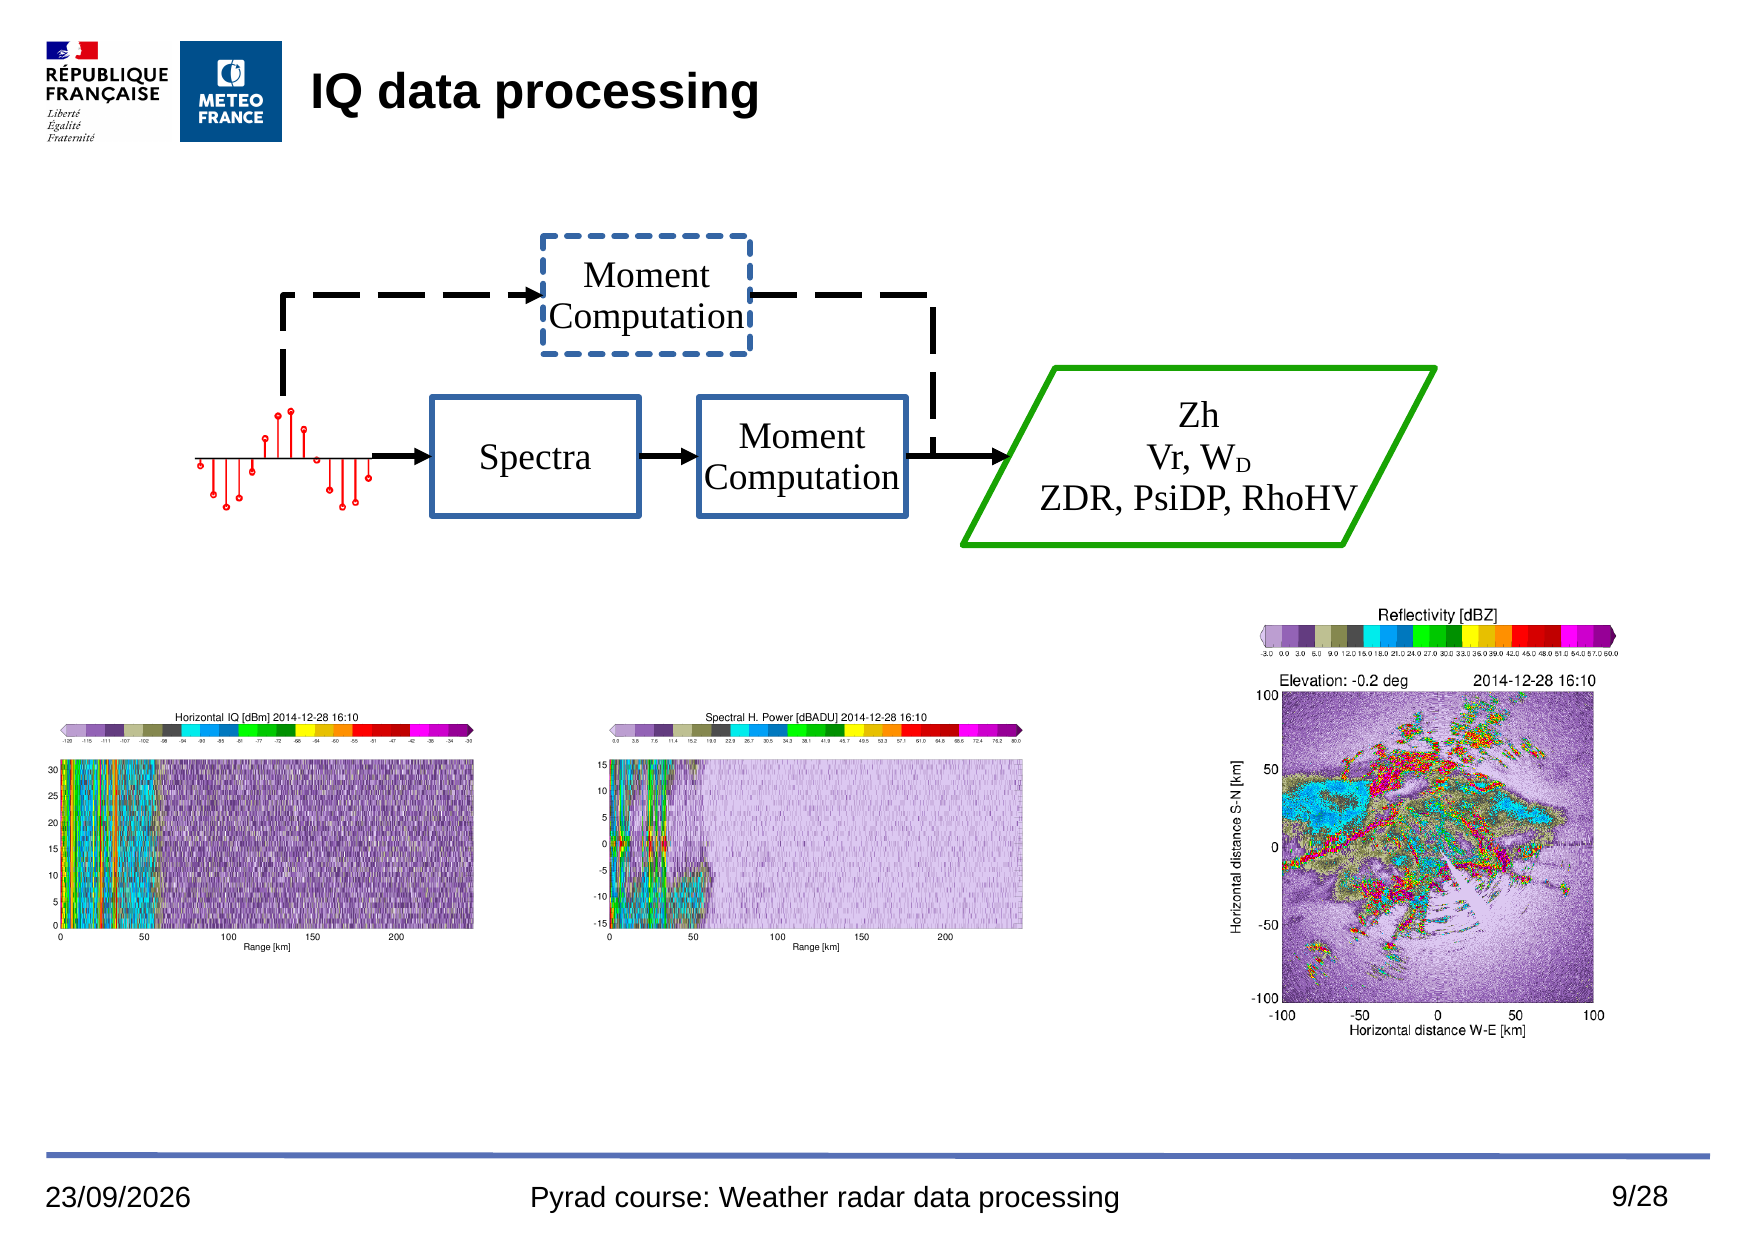

# IQ data processing
Moment
Computation
Zh
Vr, WD
ZDR, PsiDP, RhoHV
Spectra
Moment
Computation
9
Pyrad course: Weather radar data processing